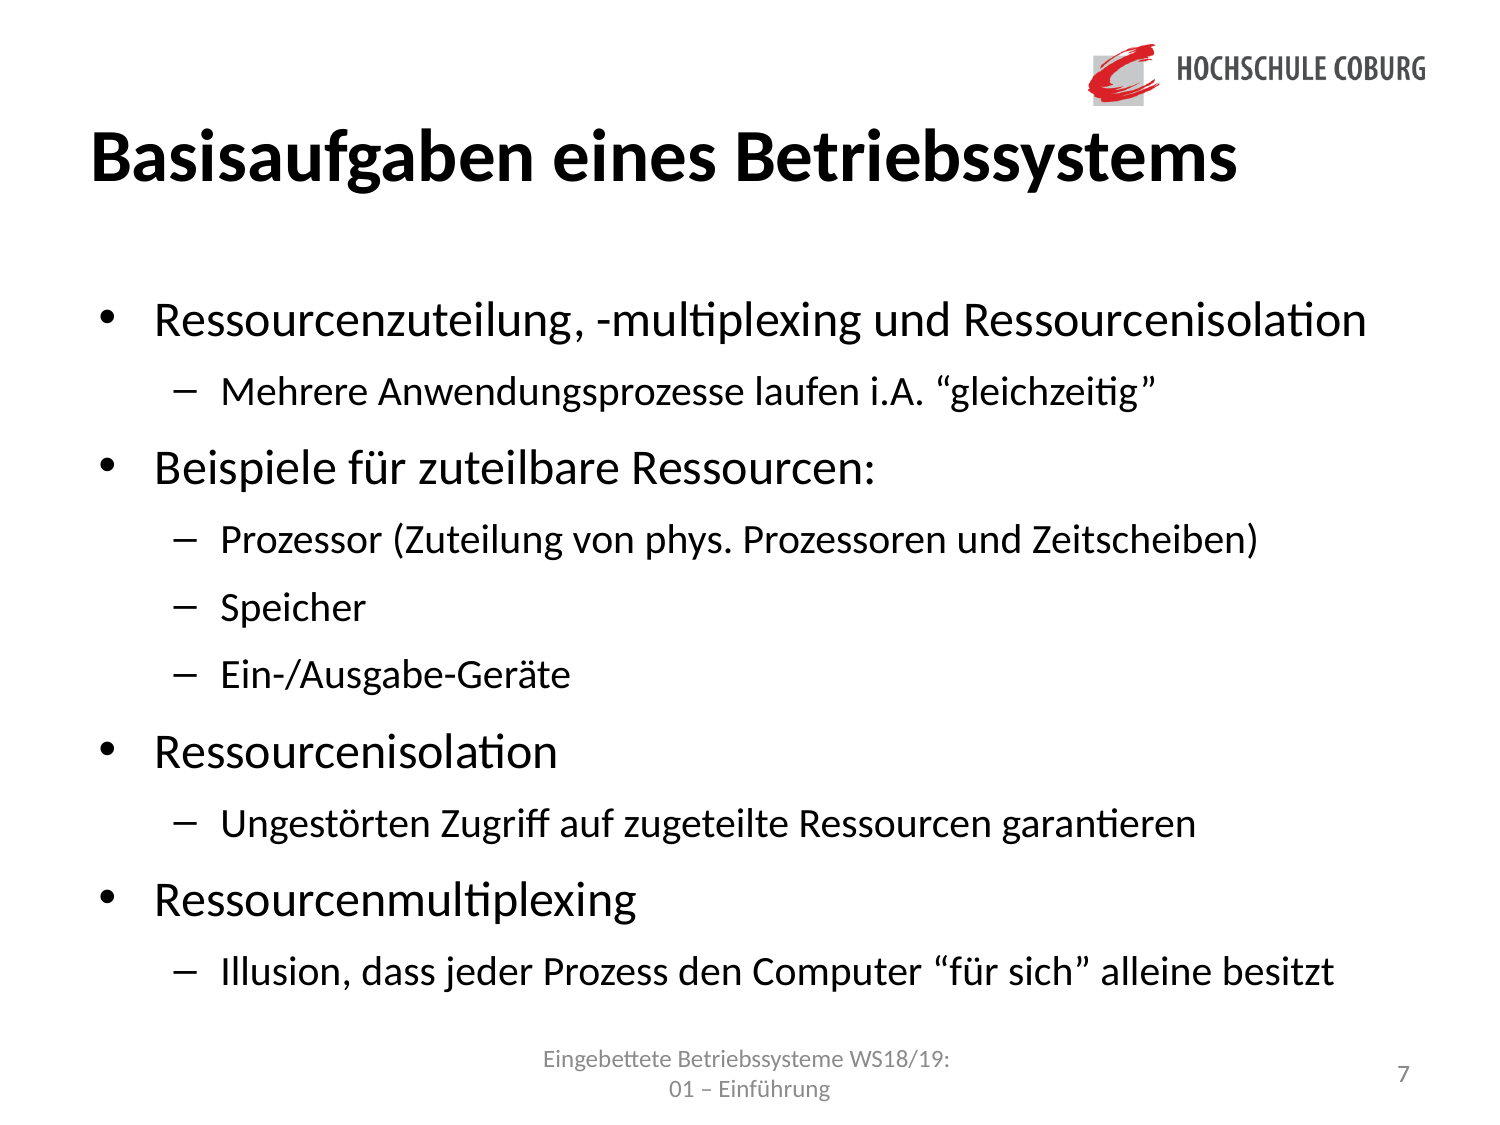

# Basisaufgaben eines Betriebssystems
Ressourcenzuteilung, -multiplexing und Ressourcenisolation
Mehrere Anwendungsprozesse laufen i.A. “gleichzeitig”
Beispiele für zuteilbare Ressourcen:
Prozessor (Zuteilung von phys. Prozessoren und Zeitscheiben)
Speicher
Ein-/Ausgabe-Geräte
Ressourcenisolation
Ungestörten Zugriff auf zugeteilte Ressourcen garantieren
Ressourcenmultiplexing
Illusion, dass jeder Prozess den Computer “für sich” alleine besitzt
Eingebettete Betriebssysteme WS17/18: 01 – Einführung
1
7